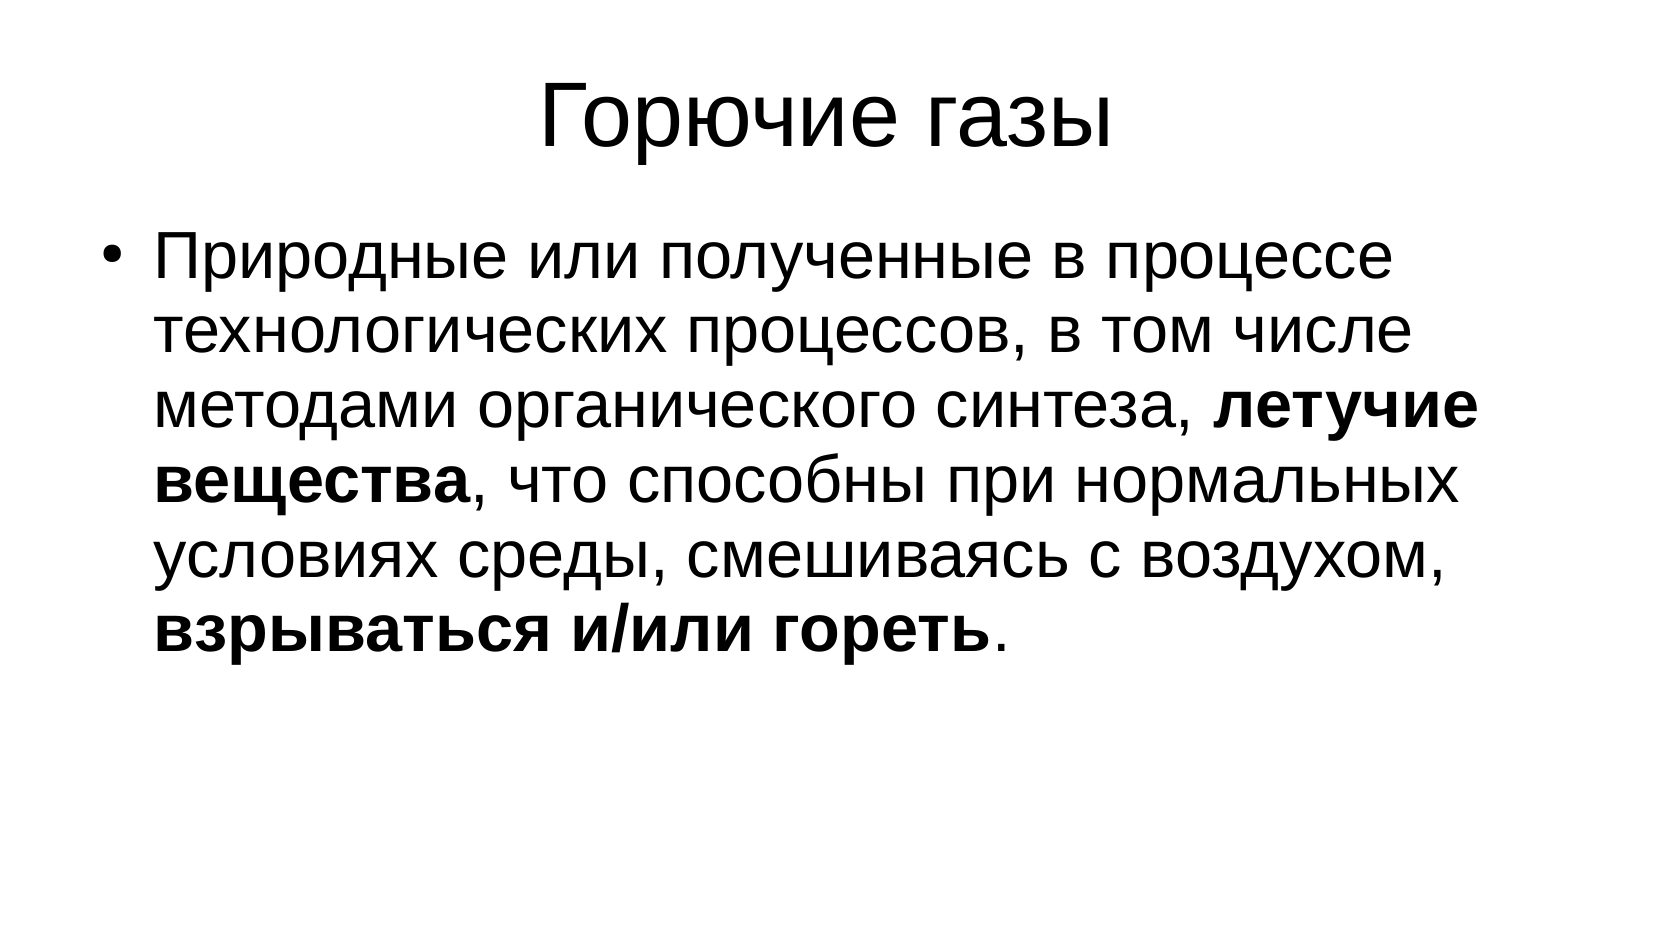

# Горючие газы
Природные или полученные в процессе технологических процессов, в том числе методами органического синтеза, летучие вещества, что способны при нормальных условиях среды, смешиваясь с воздухом, взрываться и/или гореть.